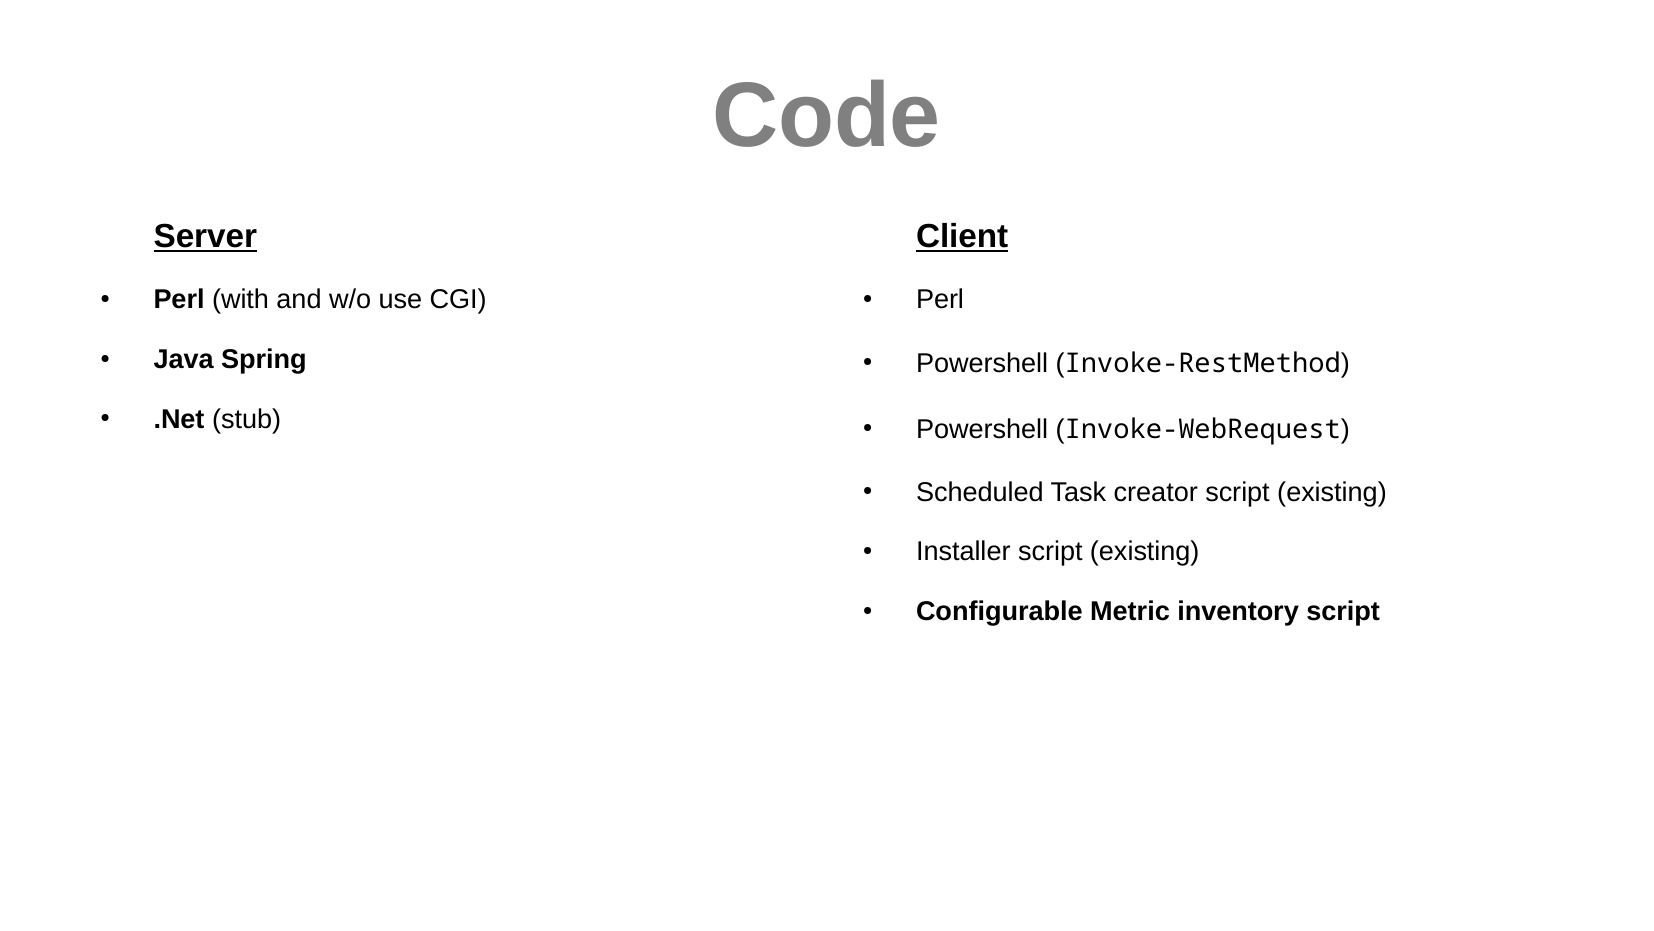

# Code
Server
Perl (with and w/o use CGI)
Java Spring
.Net (stub)
Client
Perl
Powershell (Invoke-RestMethod)
Powershell (Invoke-WebRequest)
Scheduled Task creator script (existing)
Installer script (existing)
Configurable Metric inventory script